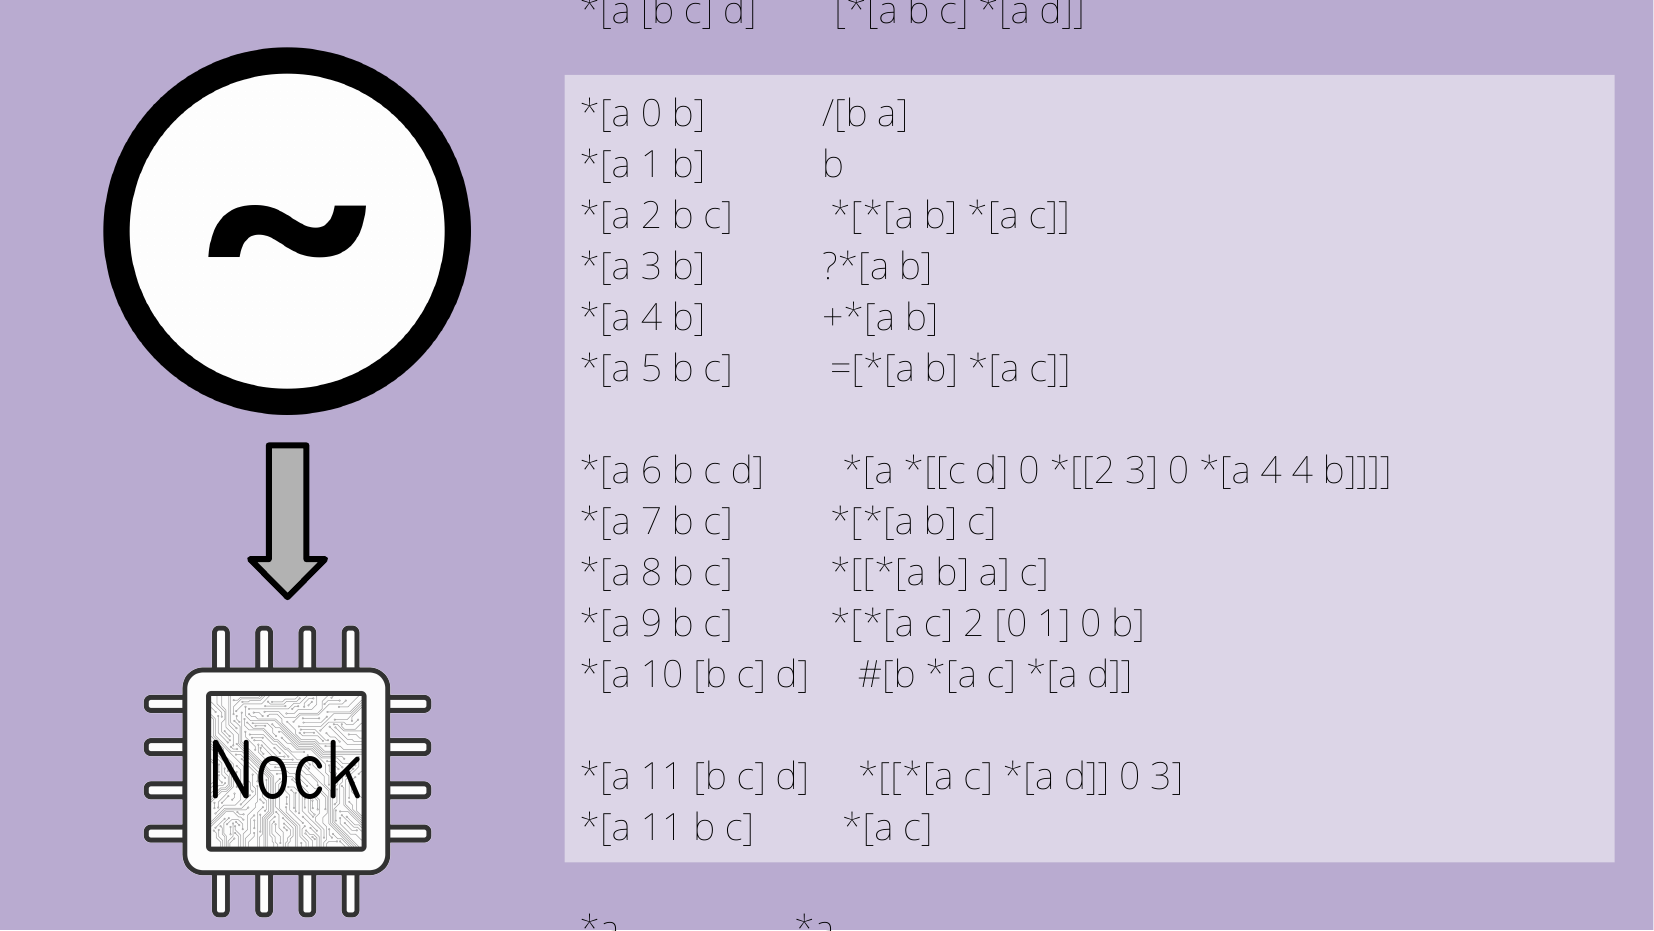

*[a [b c] d] [*[a b c] *[a d]]
*[a 0 b] /[b a]
*[a 1 b] b
*[a 2 b c] *[*[a b] *[a c]]
*[a 3 b] ?*[a b]
*[a 4 b] +*[a b]
*[a 5 b c] =[*[a b] *[a c]]
*[a 6 b c d] *[a *[[c d] 0 *[[2 3] 0 *[a 4 4 b]]]]
*[a 7 b c] *[*[a b] c]
*[a 8 b c] *[[*[a b] a] c]
*[a 9 b c] *[*[a c] 2 [0 1] 0 b]
*[a 10 [b c] d] #[b *[a c] *[a d]]
*[a 11 [b c] d] *[[*[a c] *[a d]] 0 3]
*[a 11 b c] *[a c]
*a *a